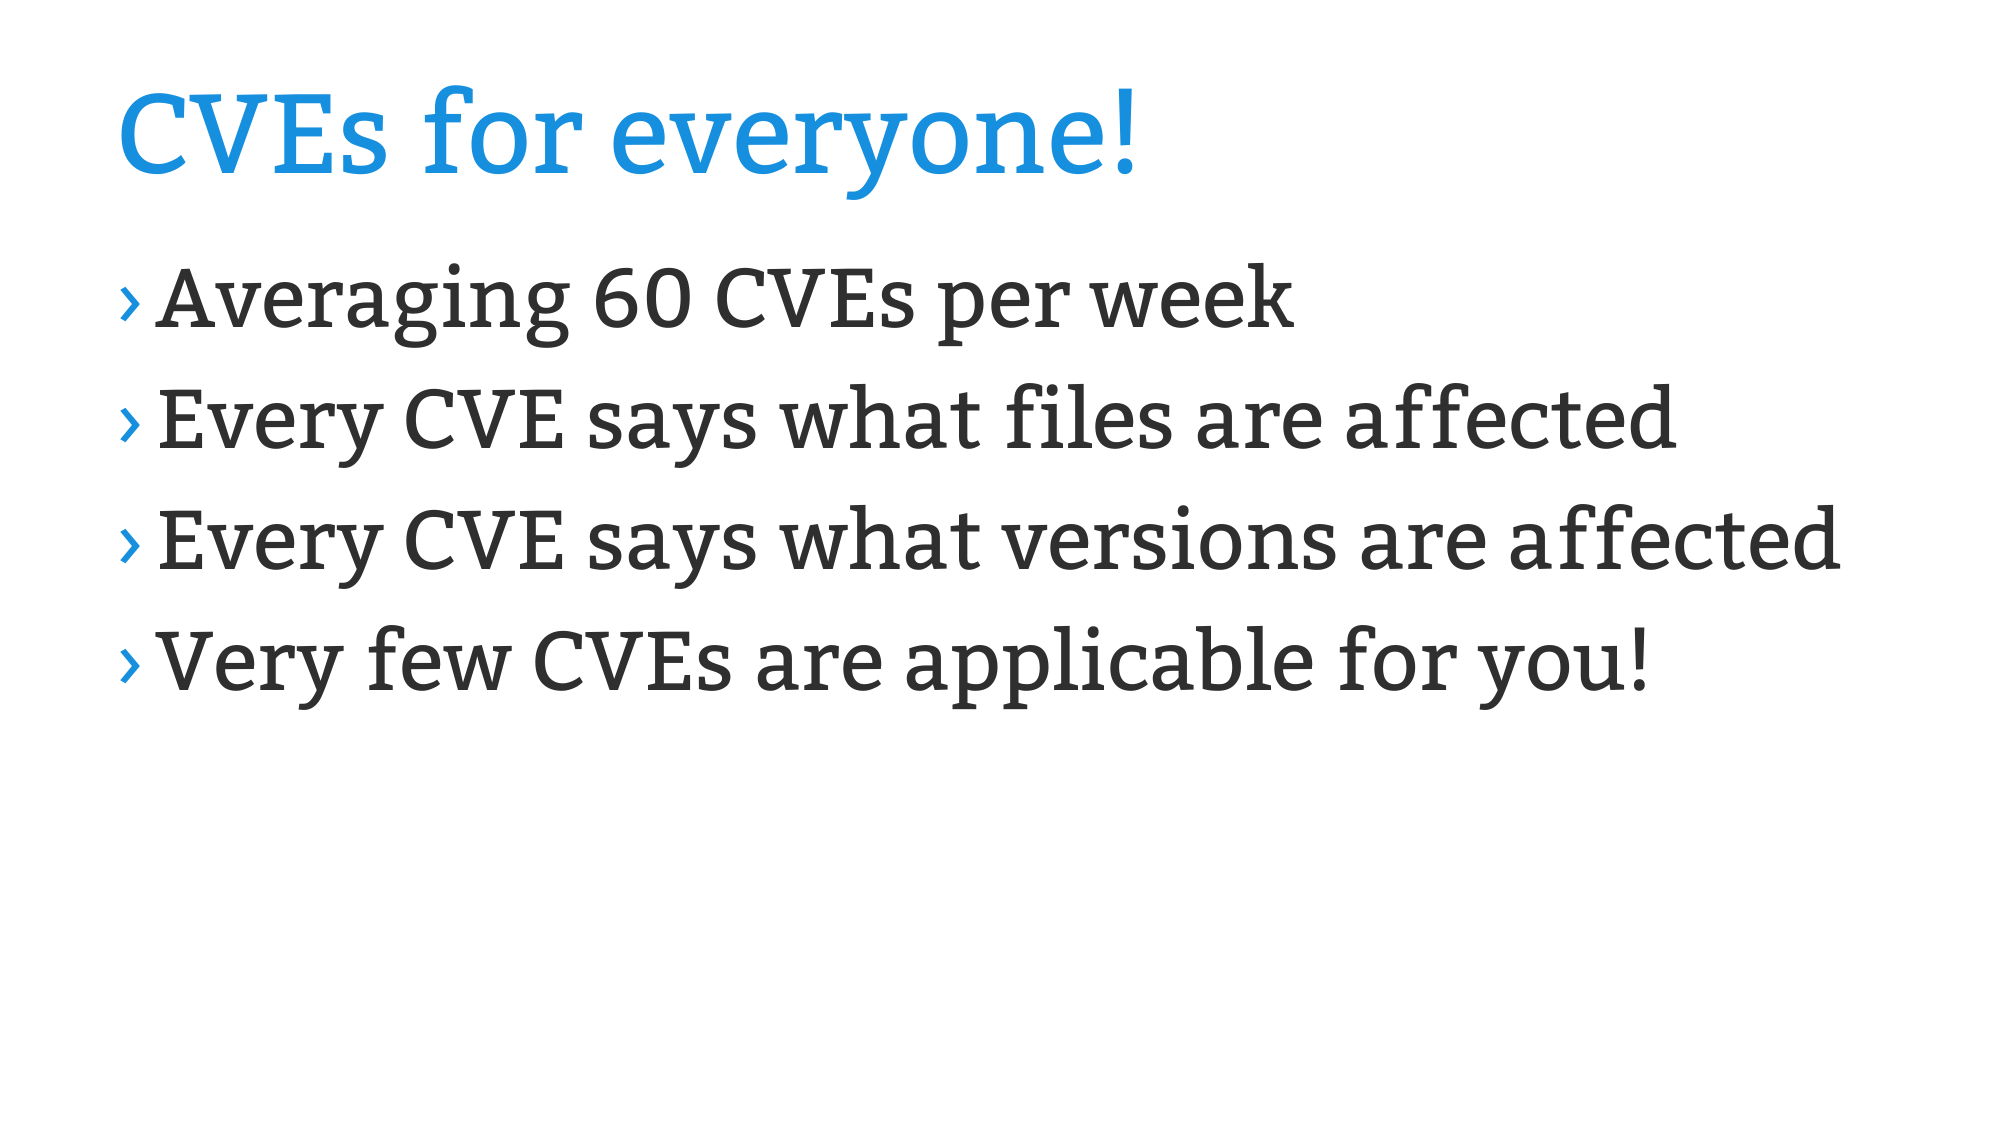

# CVEs for everyone!
Averaging 60 CVEs per week
Every CVE says what files are affected
Every CVE says what versions are affected
Very few CVEs are applicable for you!